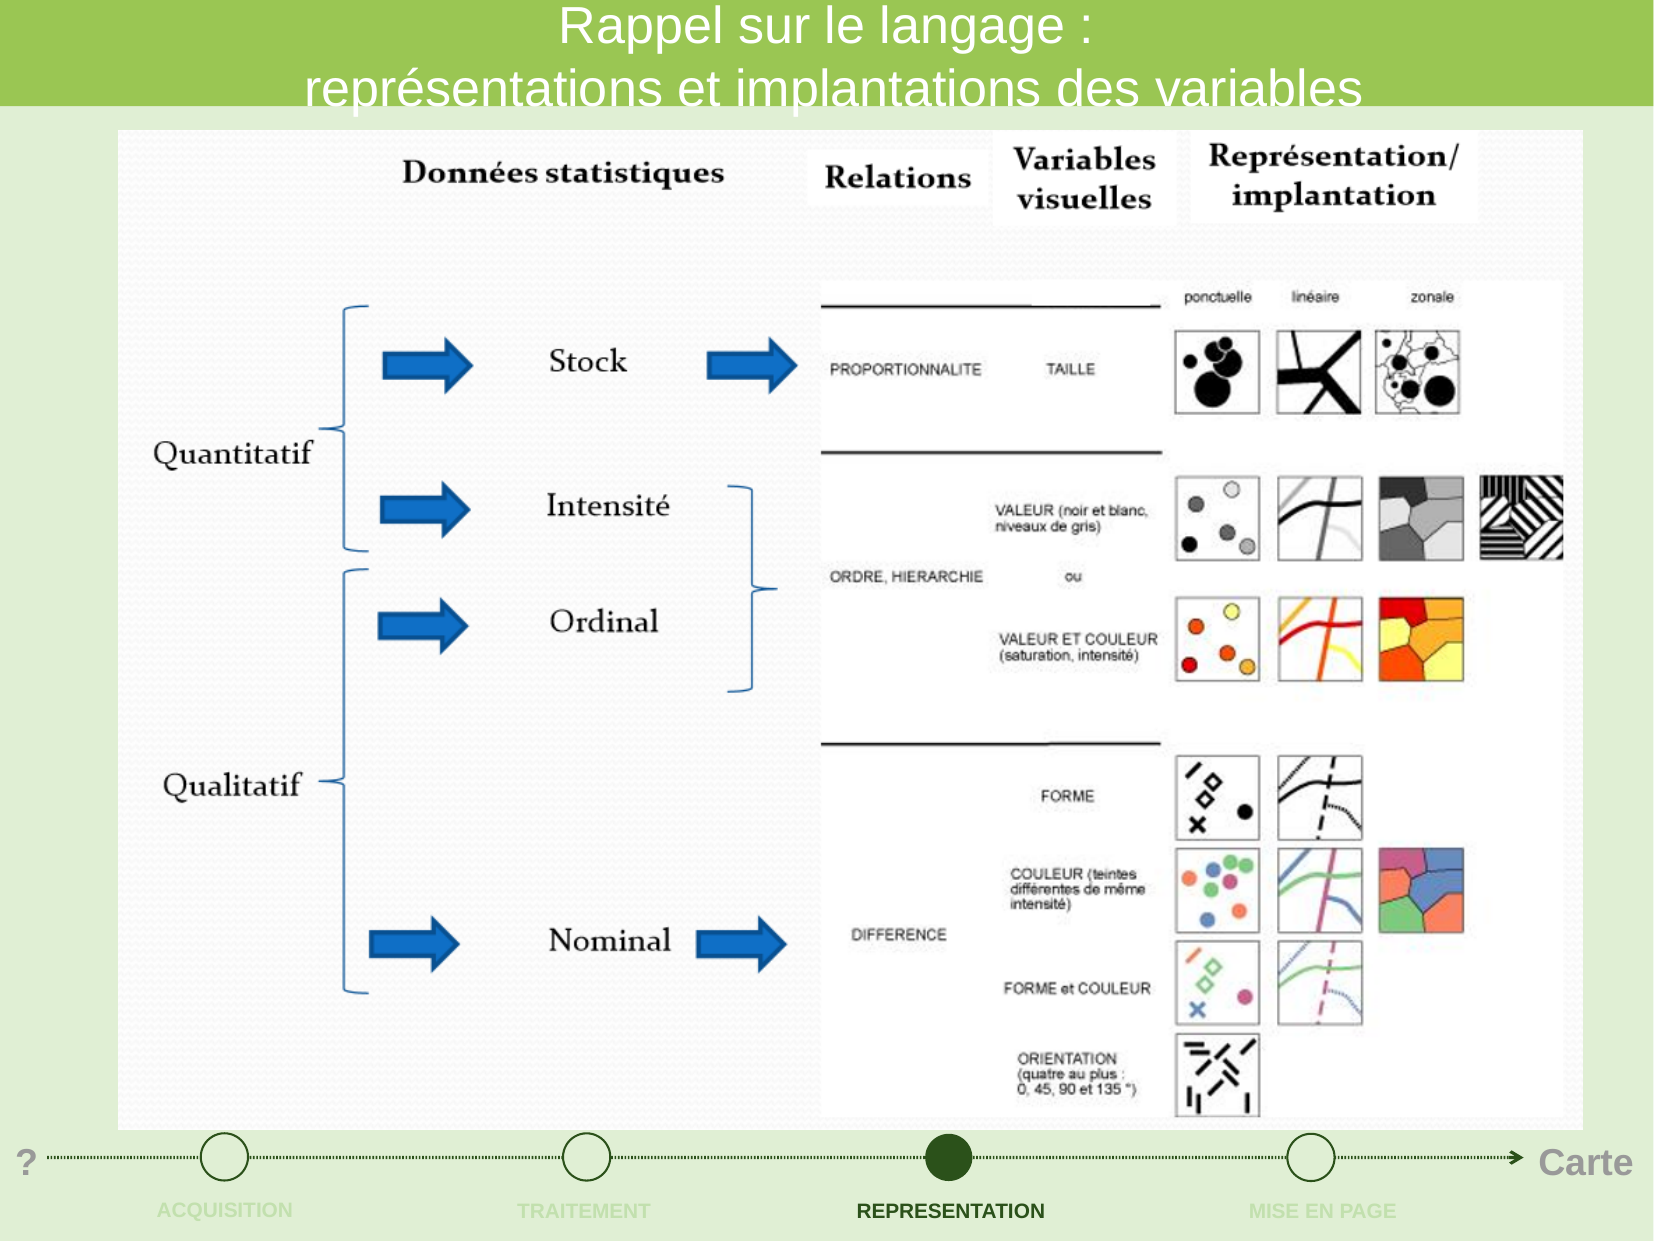

# Rappel sur le langage : représentations et implantations des variables
?
Carte
ACQUISITION
TRAITEMENT
REPRESENTATION
MISE EN PAGE